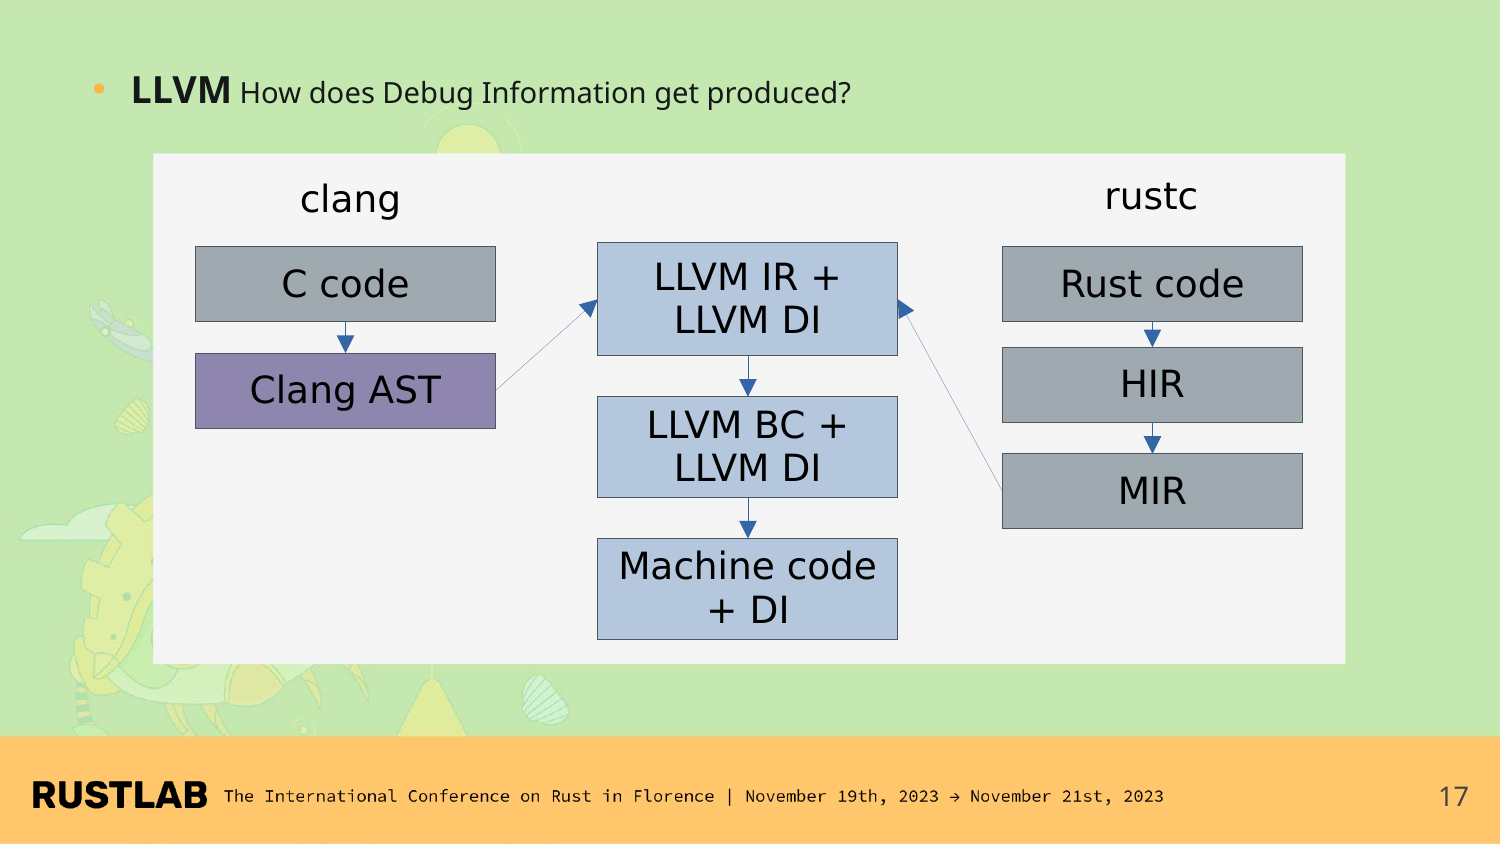

# LLVM How does Debug Information get produced?
rustc
clang
LLVM IR + LLVM DI
C code
Rust code
HIR
Clang AST
LLVM BC + LLVM DI
MIR
Machine code + DI